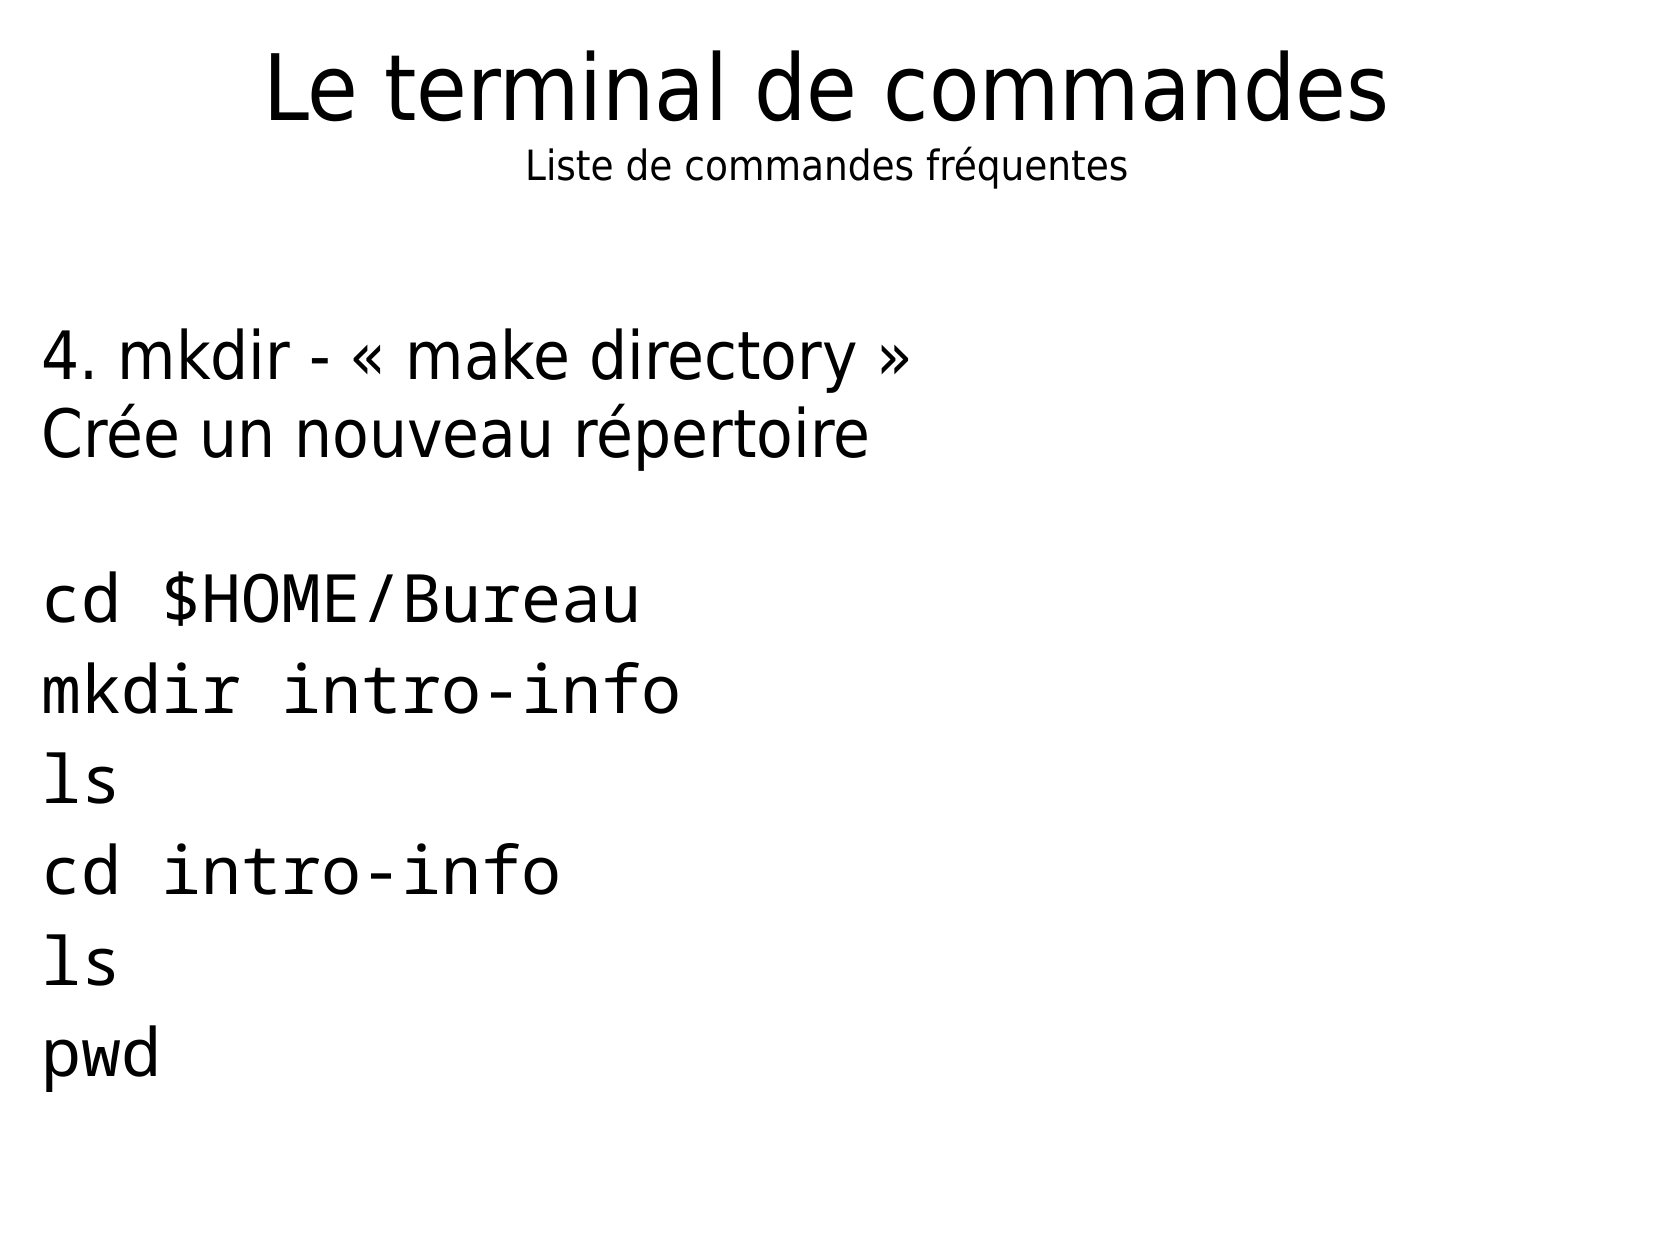

# Le terminal de commandes Liste de commandes fréquentes
4. mkdir - « make directory »
Crée un nouveau répertoire
cd $HOME/Bureau
mkdir intro-info
ls
cd intro-info
ls
pwd